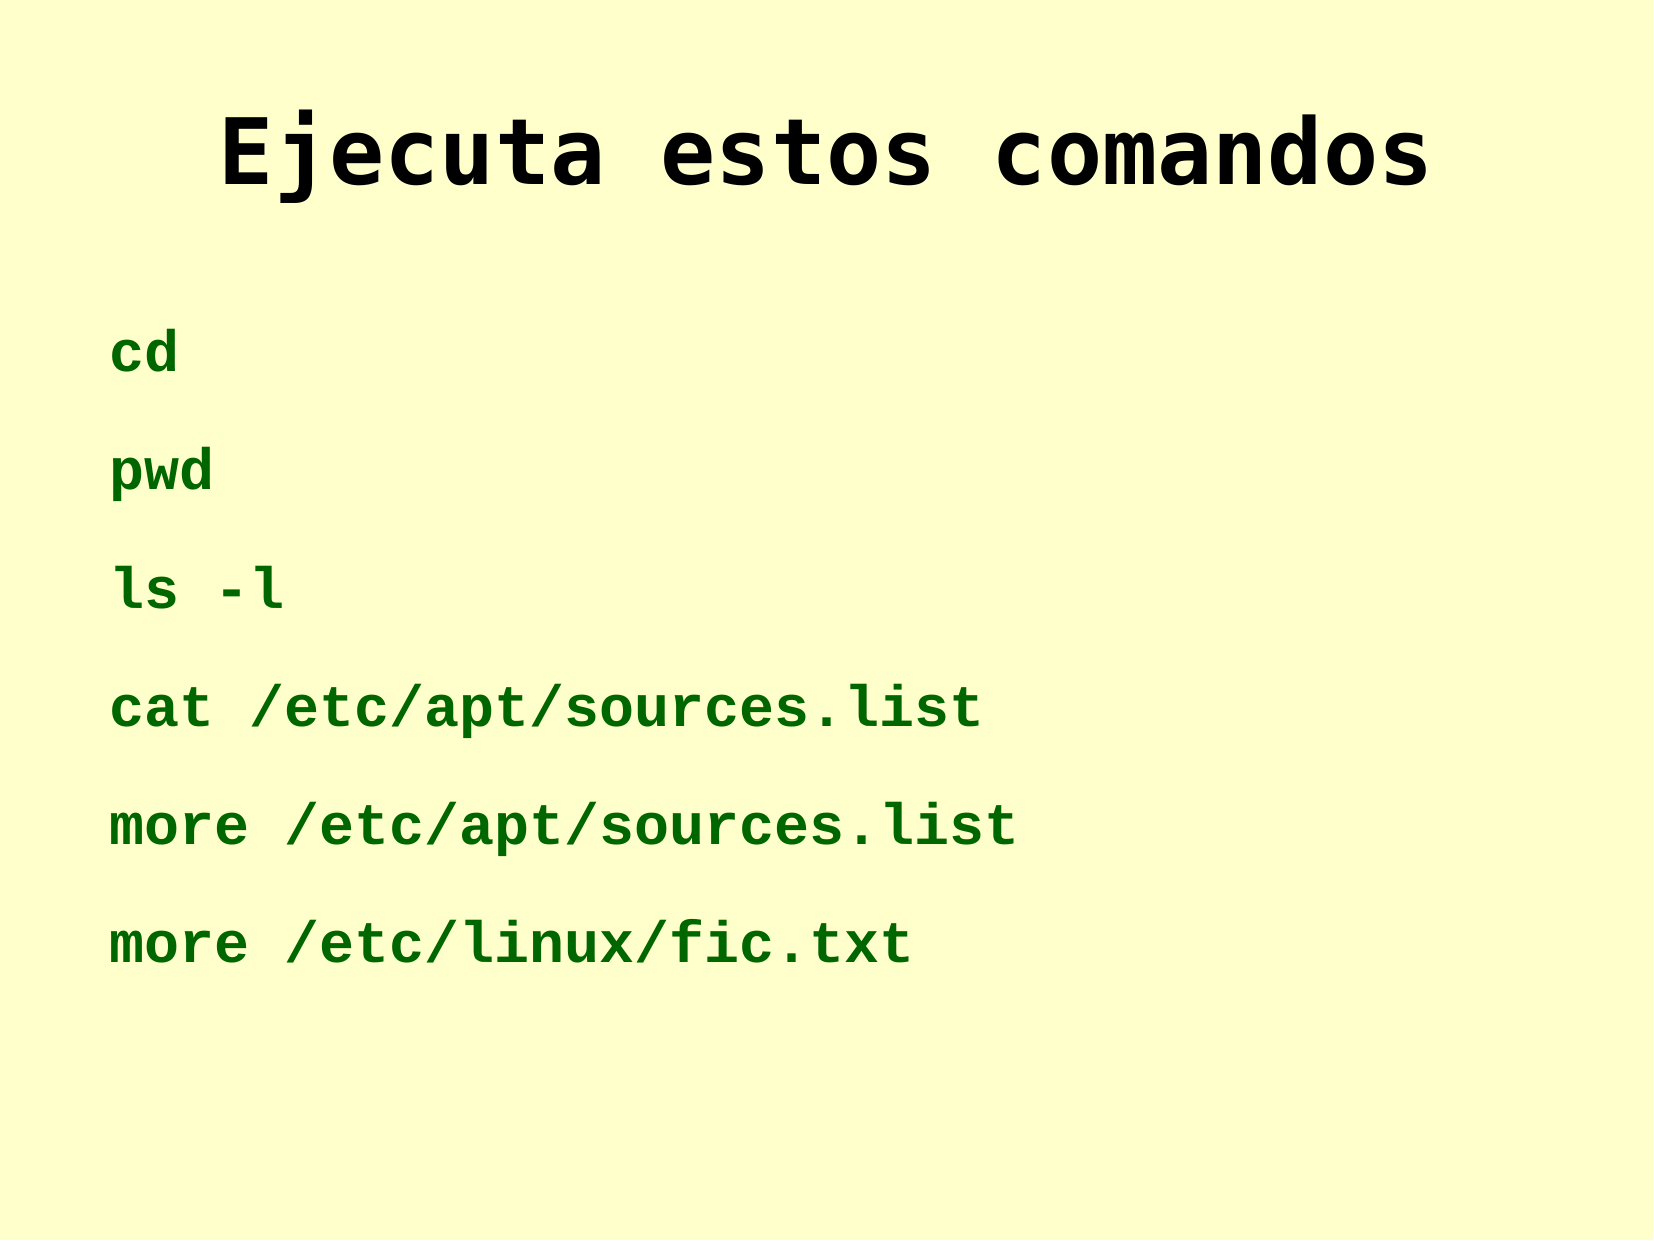

# Ejecuta estos comandos
cd
pwd
ls -l
cat /etc/apt/sources.list
more /etc/apt/sources.list
more /etc/linux/fic.txt